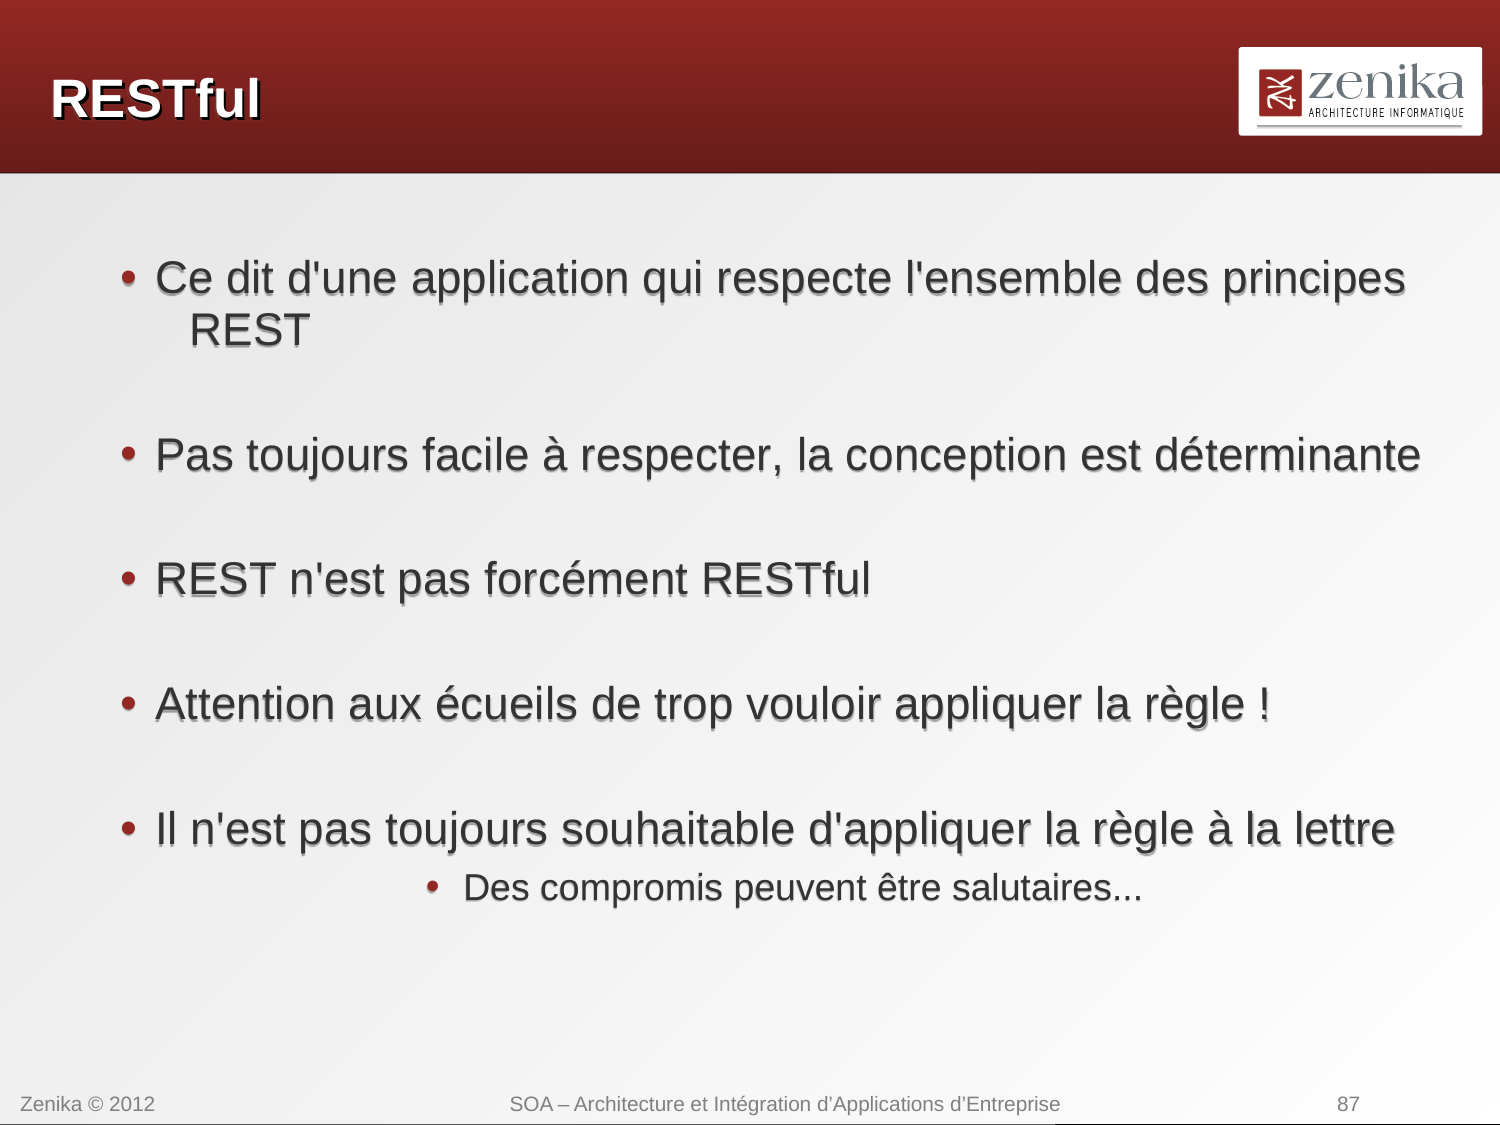

# RESTful
Ce dit d'une application qui respecte l'ensemble des principes REST
Pas toujours facile à respecter, la conception est déterminante
REST n'est pas forcément RESTful
Attention aux écueils de trop vouloir appliquer la règle !
Il n'est pas toujours souhaitable d'appliquer la règle à la lettre
Des compromis peuvent être salutaires...